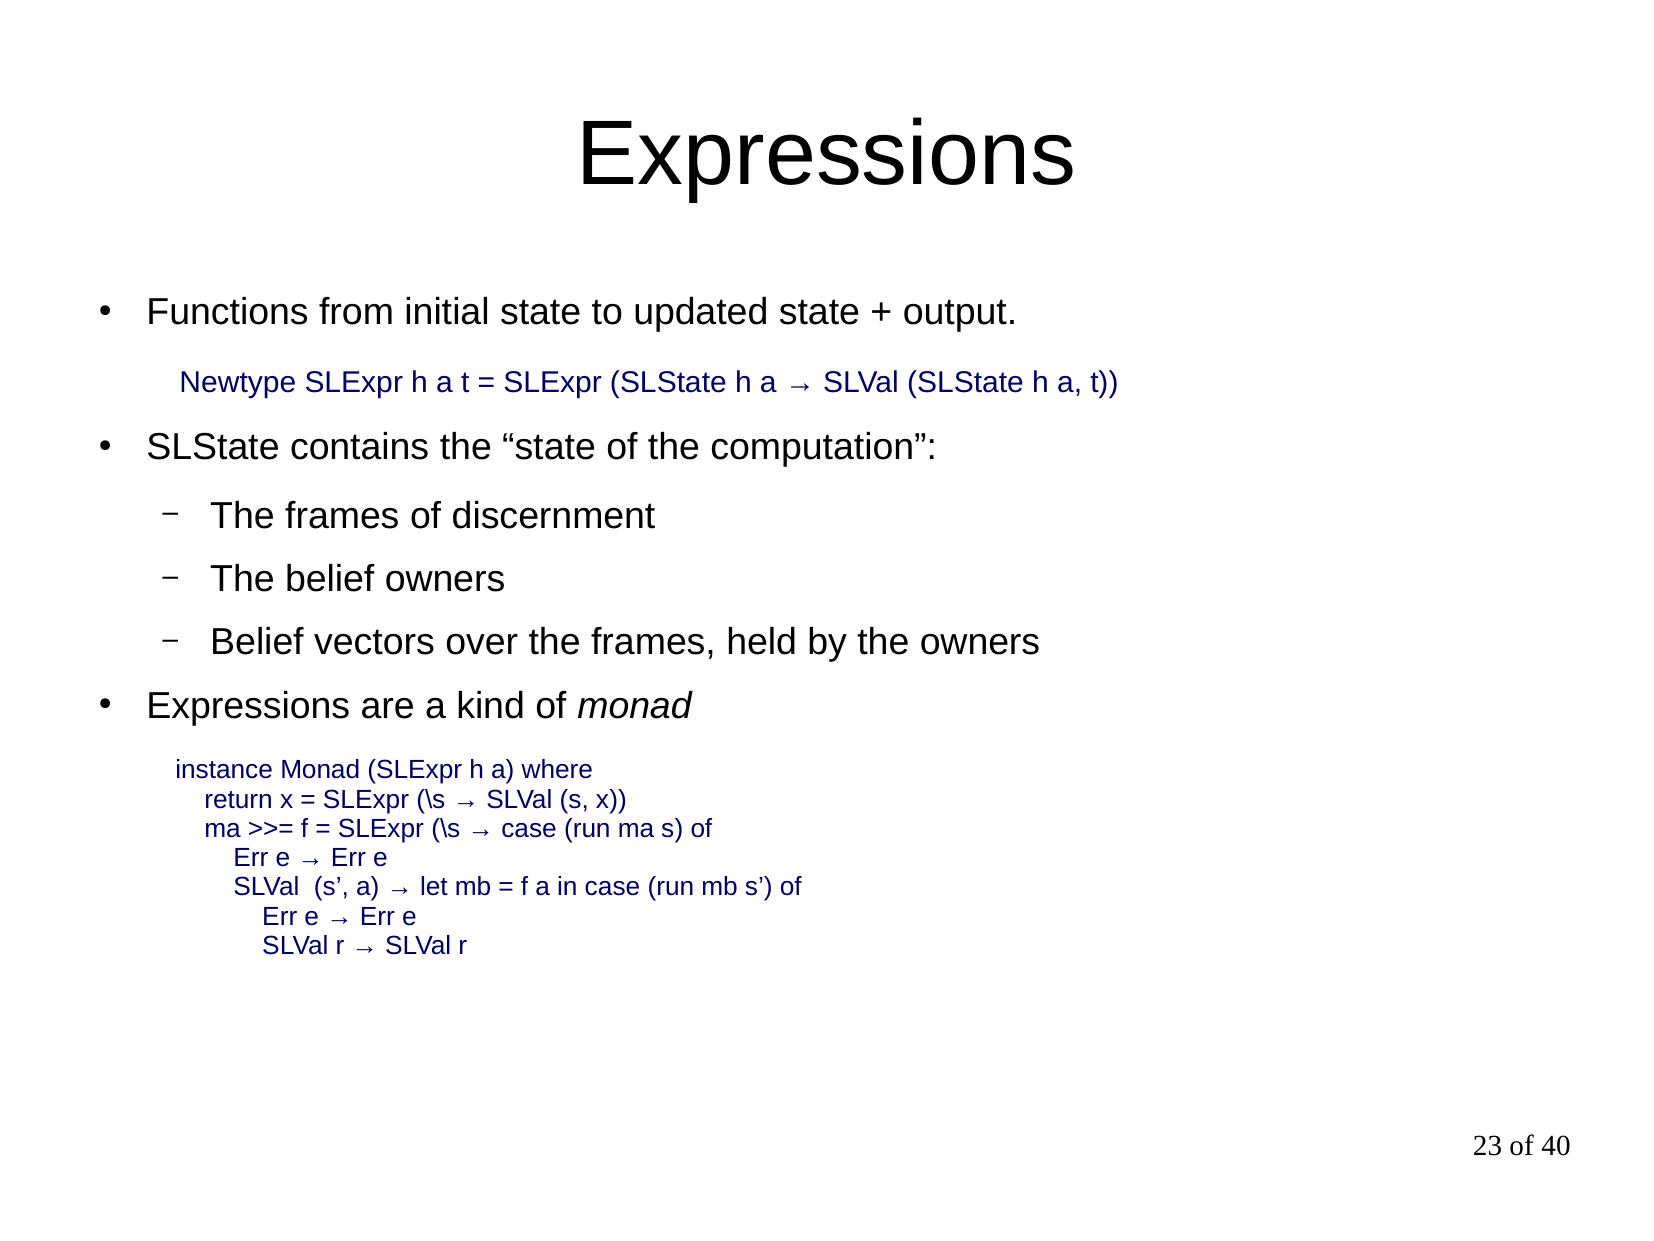

# Expressions
Functions from initial state to updated state + output.
 Newtype SLExpr h a t = SLExpr (SLState h a → SLVal (SLState h a, t))
SLState contains the “state of the computation”:
The frames of discernment
The belief owners
Belief vectors over the frames, held by the owners
Expressions are a kind of monad
 instance Monad (SLExpr h a) where
 return x = SLExpr (\s → SLVal (s, x))
 ma >>= f = SLExpr (\s → case (run ma s) of
 Err e → Err e
 SLVal (s’, a) → let mb = f a in case (run mb s’) of
 Err e → Err e
 SLVal r → SLVal r
23